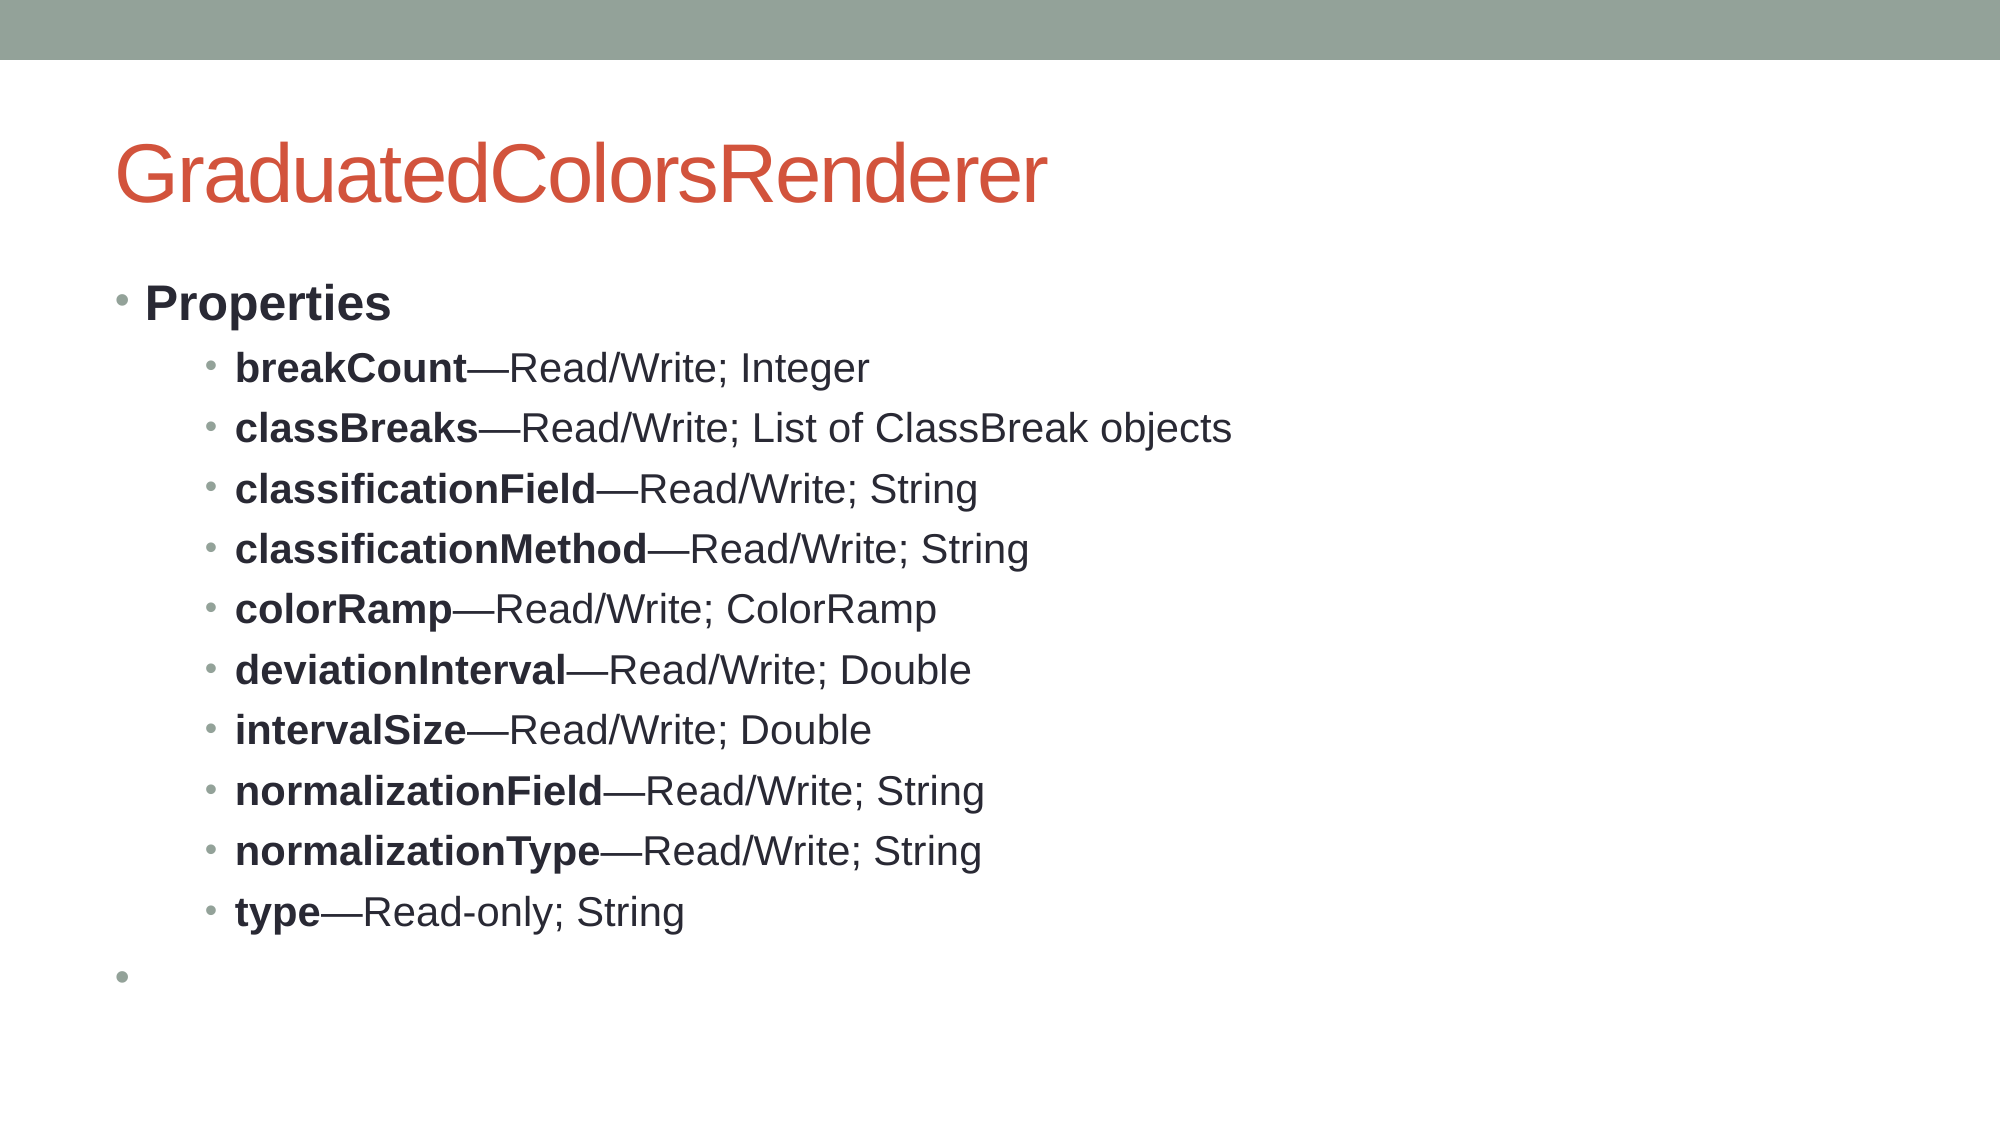

# GraduatedColorsRenderer
Properties
breakCount—Read/Write; Integer
classBreaks—Read/Write; List of ClassBreak objects
classificationField—Read/Write; String
classificationMethod—Read/Write; String
colorRamp—Read/Write; ColorRamp
deviationInterval—Read/Write; Double
intervalSize—Read/Write; Double
normalizationField—Read/Write; String
normalizationType—Read/Write; String
type—Read-only; String